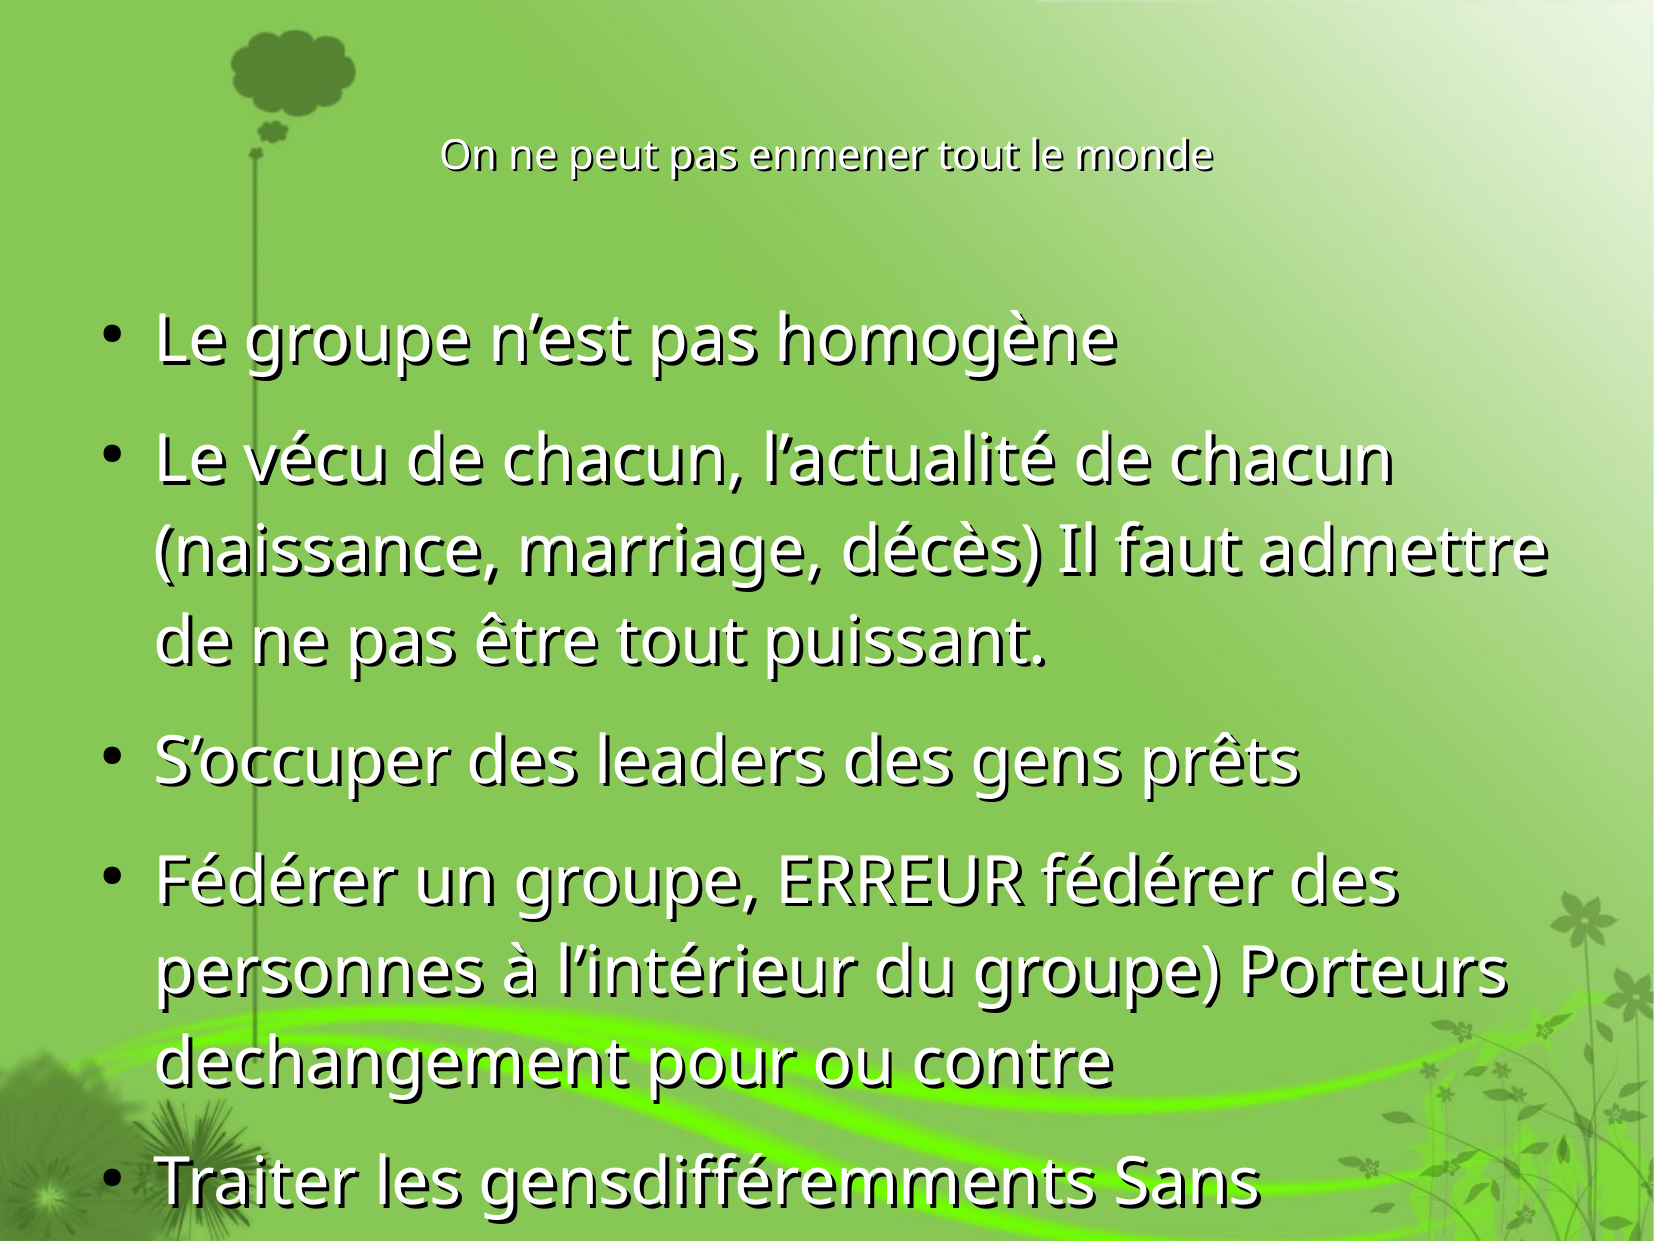

# On ne peut pas enmener tout le monde
Le groupe n’est pas homogène
Le vécu de chacun, l’actualité de chacun (naissance, marriage, décès) Il faut admettre de ne pas être tout puissant.
S’occuper des leaders des gens prêts
Fédérer un groupe, ERREUR fédérer des personnes à l’intérieur du groupe) Porteurs dechangement pour ou contre
Traiter les gensdifféremments Sans culpabilité
Qqun en retard on commence quand même on ne pénalise pas les autres.